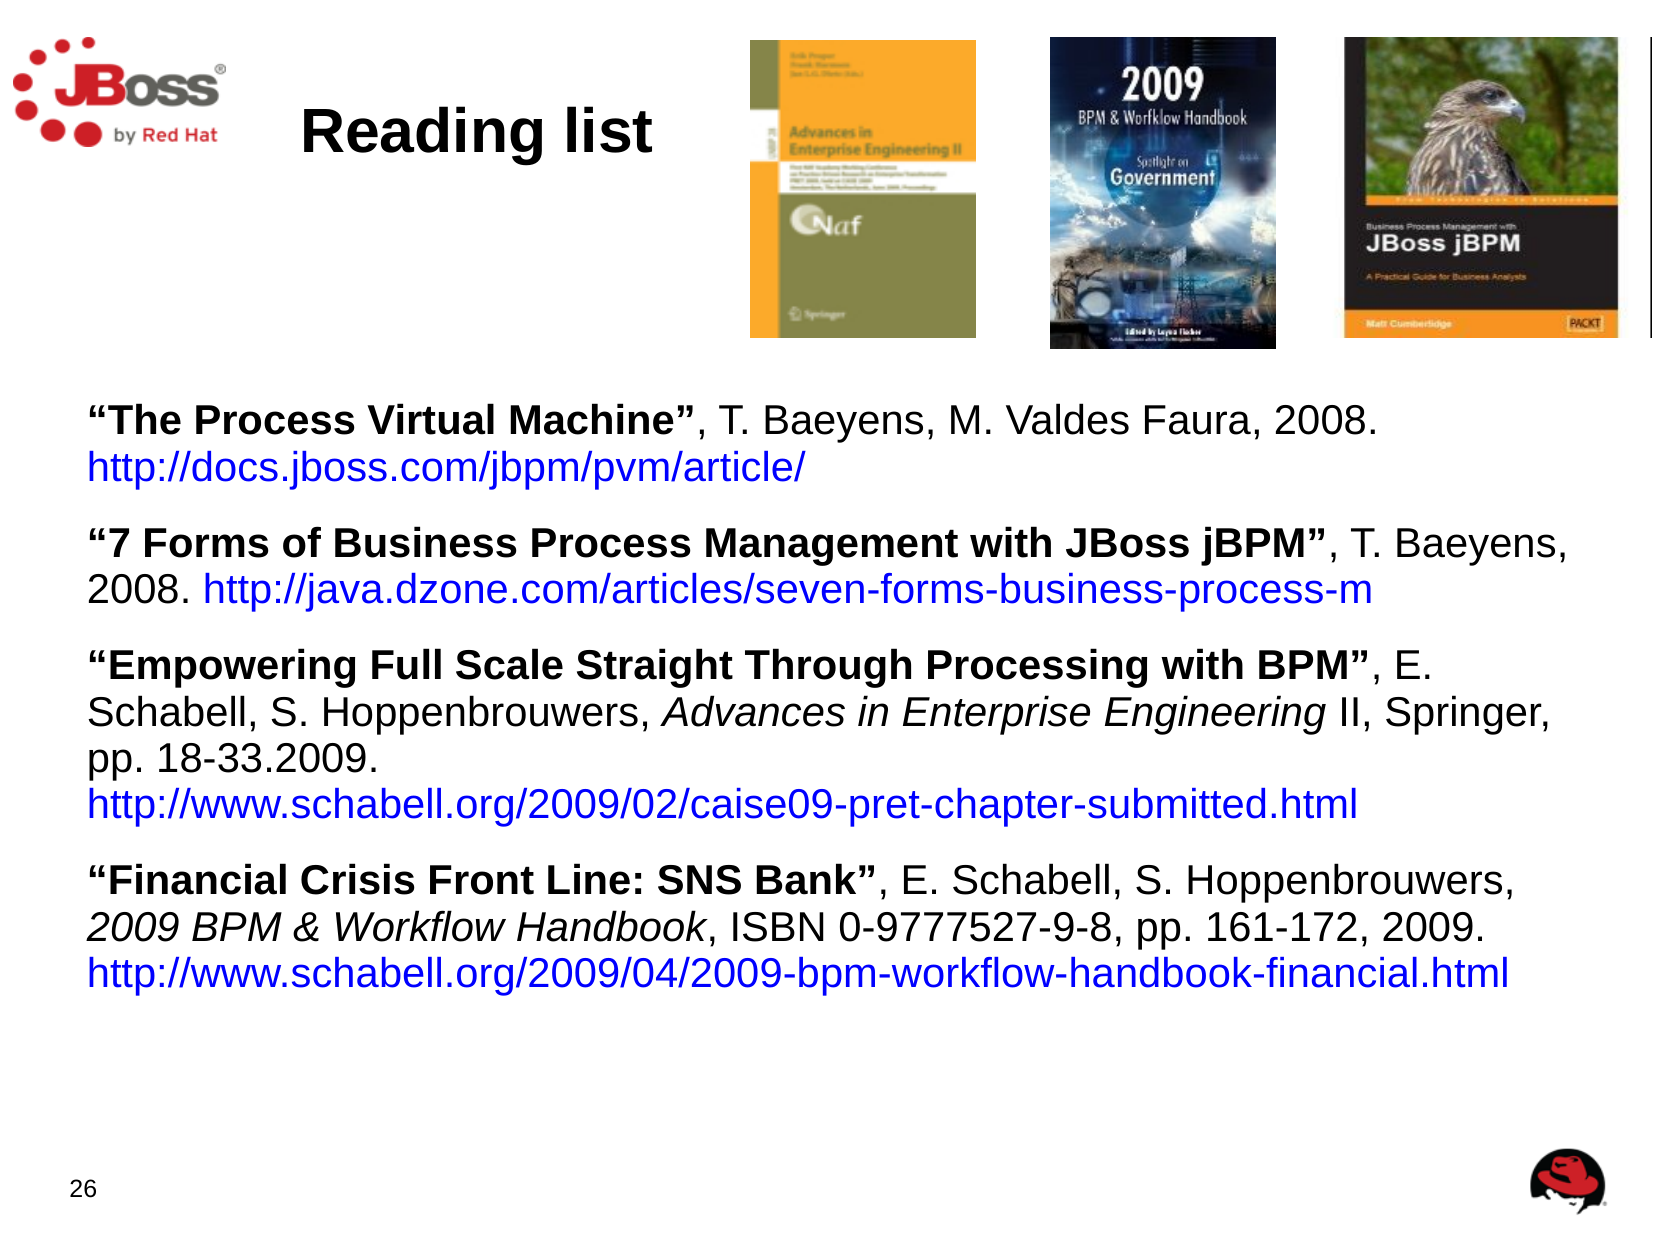

# Reading list
“The Process Virtual Machine”, T. Baeyens, M. Valdes Faura, 2008. http://docs.jboss.com/jbpm/pvm/article/
“7 Forms of Business Process Management with JBoss jBPM”, T. Baeyens, 2008. http://java.dzone.com/articles/seven-forms-business-process-m
“Empowering Full Scale Straight Through Processing with BPM”, E. Schabell, S. Hoppenbrouwers, Advances in Enterprise Engineering II, Springer, pp. 18-33.2009. http://www.schabell.org/2009/02/caise09-pret-chapter-submitted.html
“Financial Crisis Front Line: SNS Bank”, E. Schabell, S. Hoppenbrouwers, 2009 BPM & Workflow Handbook, ISBN 0-9777527-9-8, pp. 161-172, 2009. http://www.schabell.org/2009/04/2009-bpm-workflow-handbook-financial.html